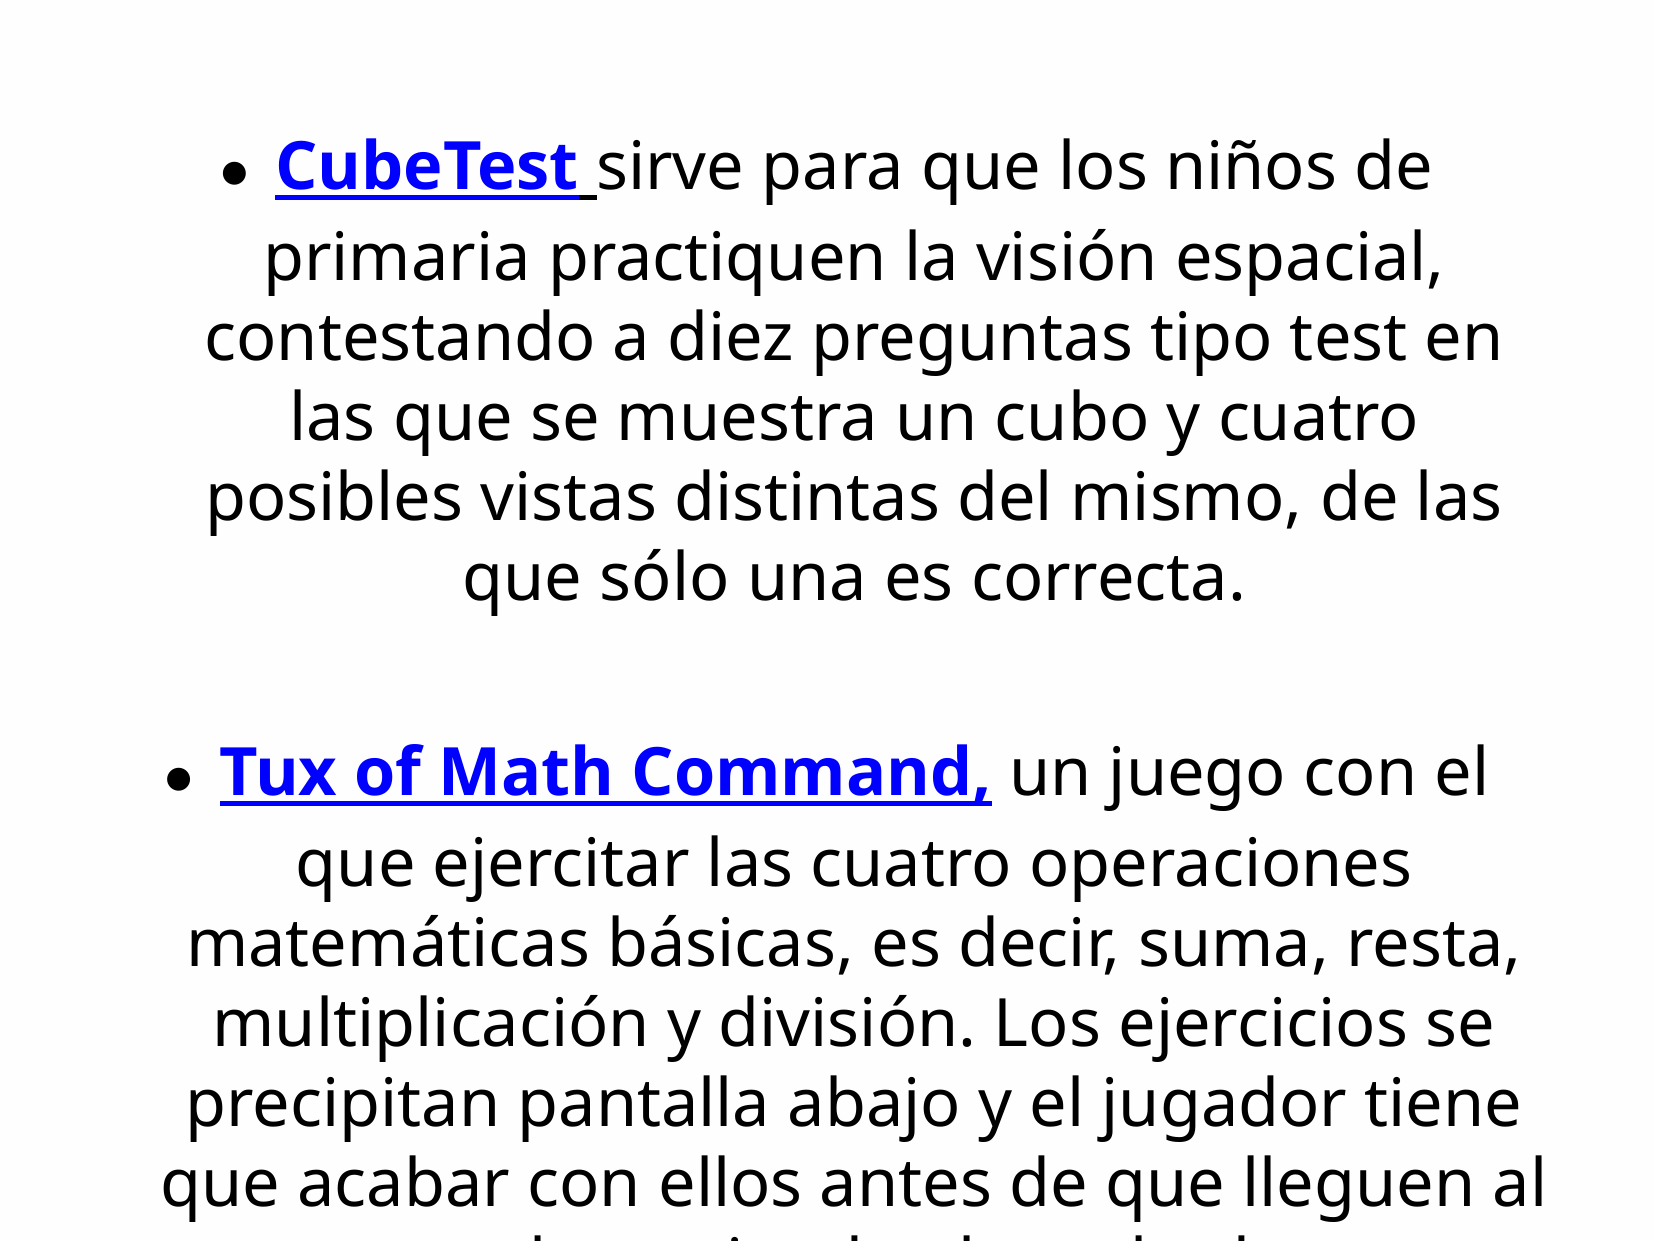

# CubeTest sirve para que los niños de primaria practiquen la visión espacial, contestando a diez preguntas tipo test en las que se muestra un cubo y cuatro posibles vistas distintas del mismo, de las que sólo una es correcta.
Tux of Math Command, un juego con el que ejercitar las cuatro operaciones matemáticas básicas, es decir, suma, resta, multiplicación y división. Los ejercicios se precipitan pantalla abajo y el jugador tiene que acabar con ellos antes de que lleguen al suelo poniendo el resultado